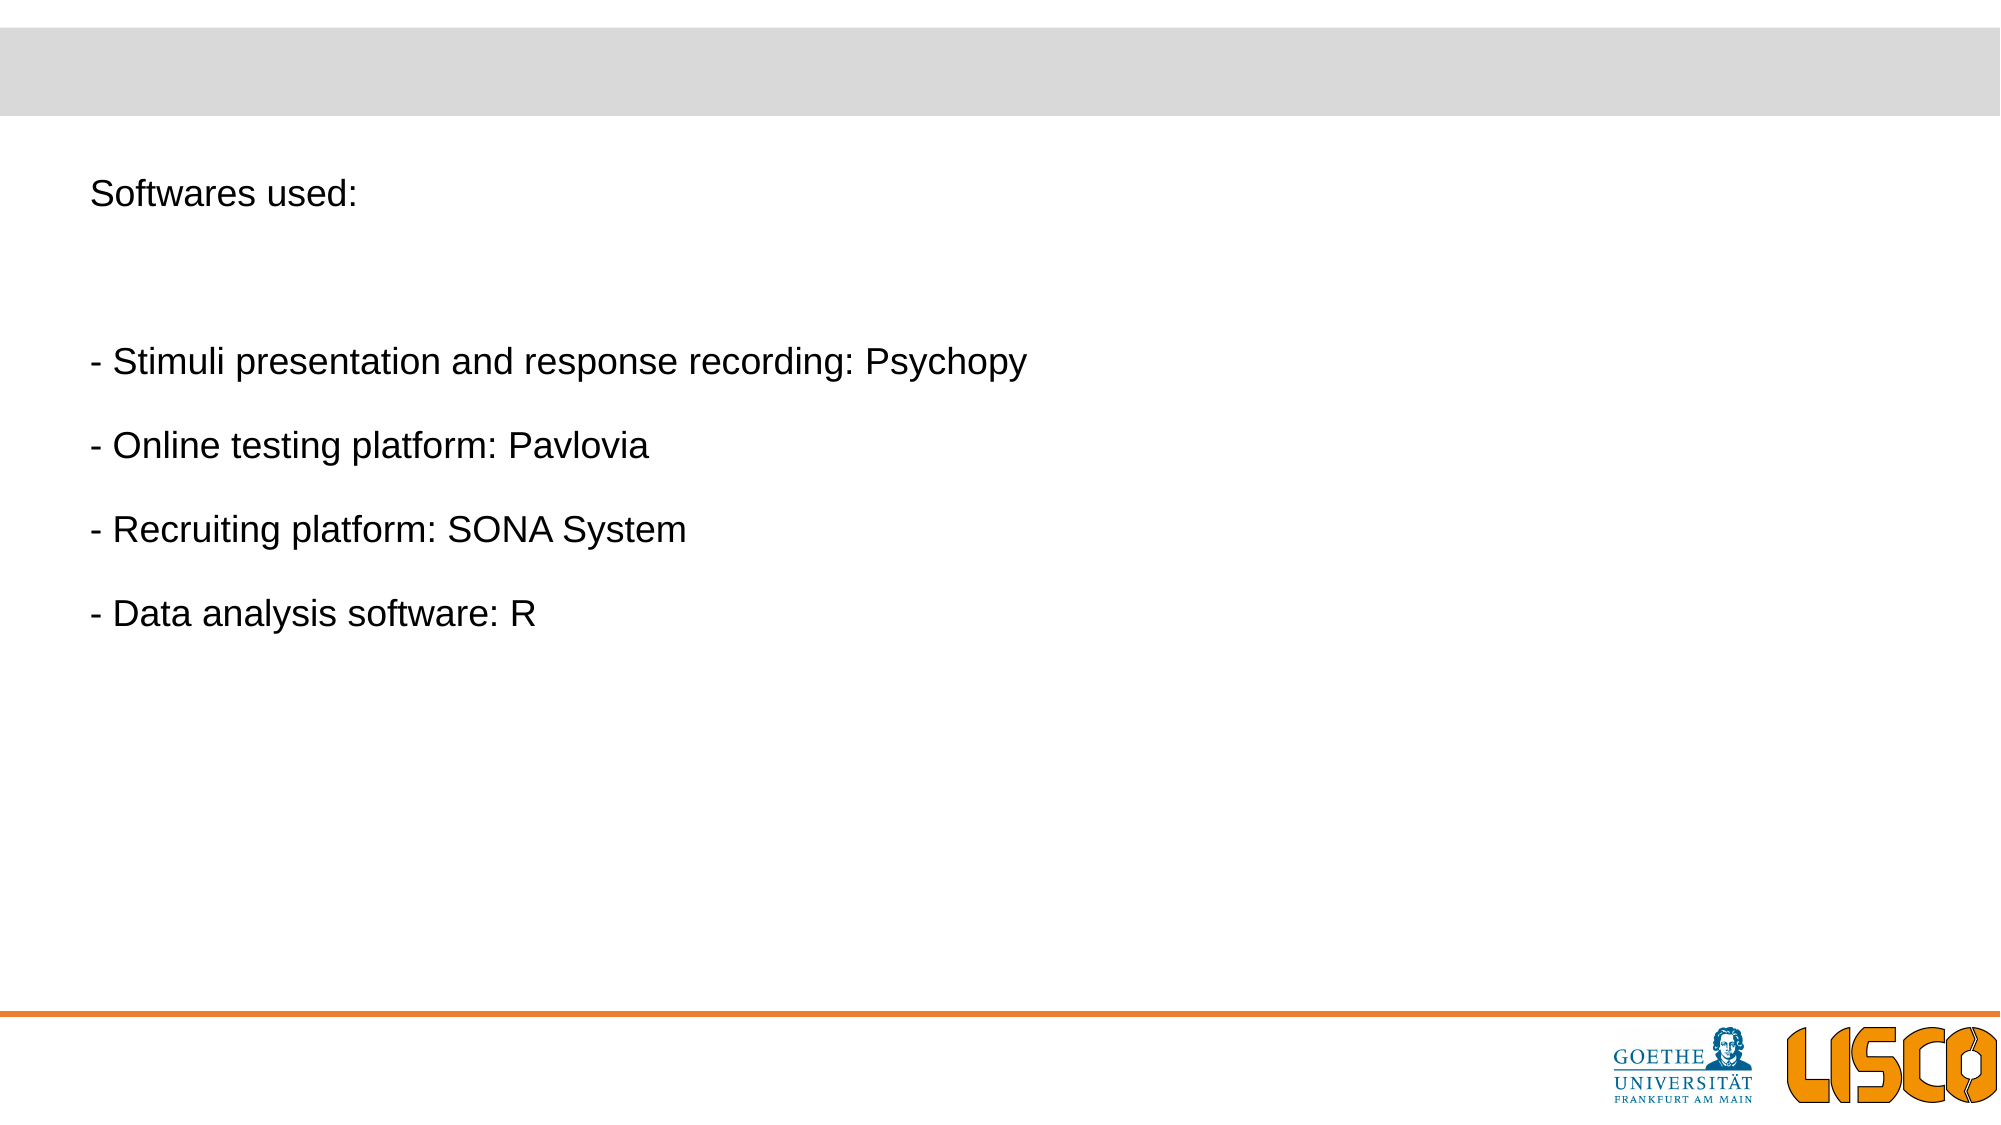

Softwares used:
- Stimuli presentation and response recording: Psychopy
- Online testing platform: Pavlovia
- Recruiting platform: SONA System
- Data analysis software: R